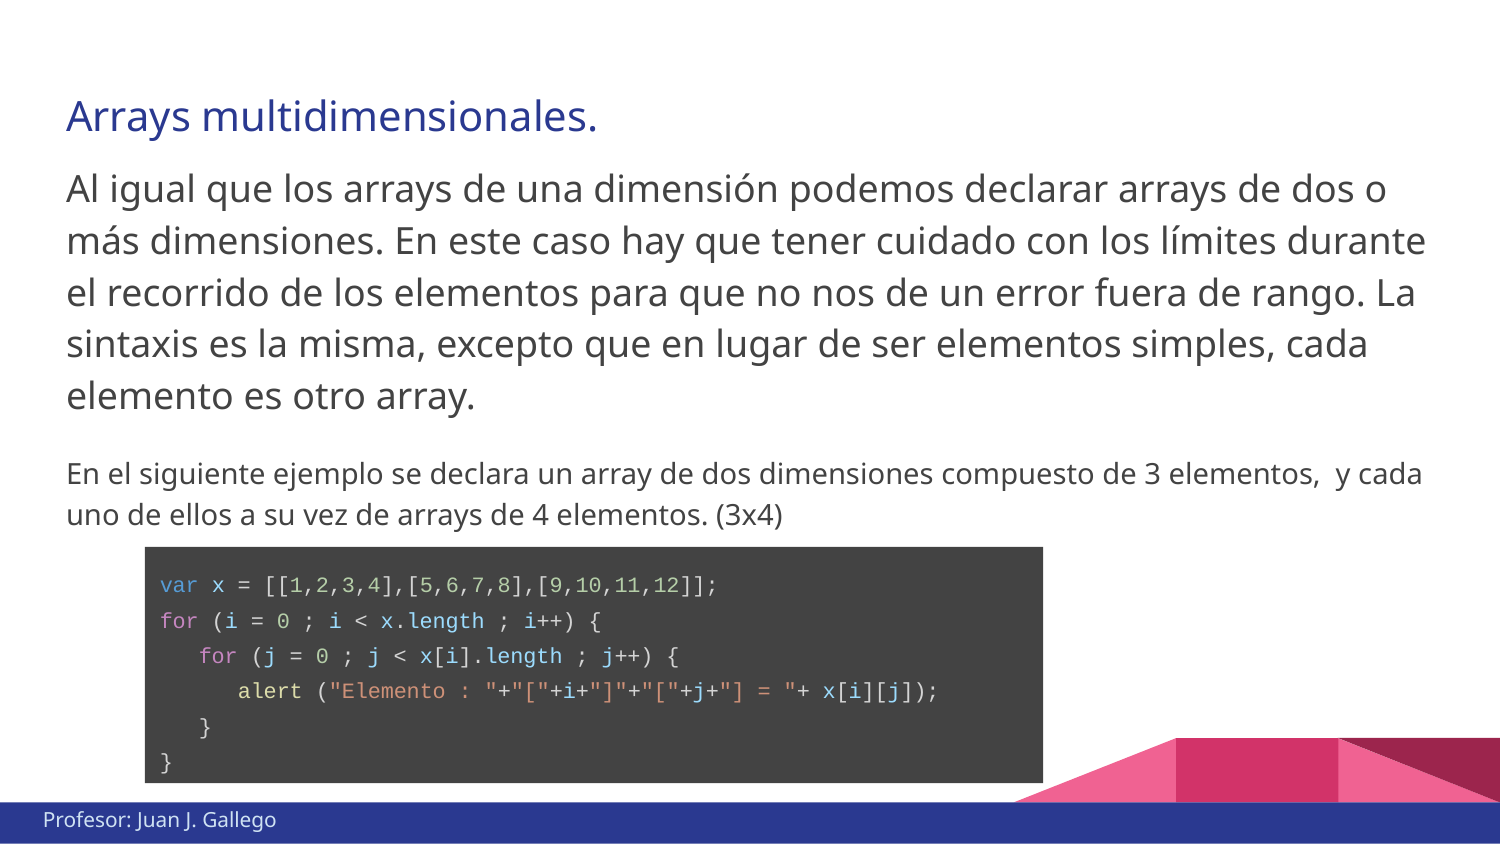

# Arrays multidimensionales.
Al igual que los arrays de una dimensión podemos declarar arrays de dos o más dimensiones. En este caso hay que tener cuidado con los límites durante el recorrido de los elementos para que no nos de un error fuera de rango. La sintaxis es la misma, excepto que en lugar de ser elementos simples, cada elemento es otro array.
En el siguiente ejemplo se declara un array de dos dimensiones compuesto de 3 elementos, y cada uno de ellos a su vez de arrays de 4 elementos. (3x4)
var x = [[1,2,3,4],[5,6,7,8],[9,10,11,12]];
for (i = 0 ; i < x.length ; i++) {
 for (j = 0 ; j < x[i].length ; j++) {
 alert ("Elemento : "+"["+i+"]"+"["+j+"] = "+ x[i][j]);
 }
}